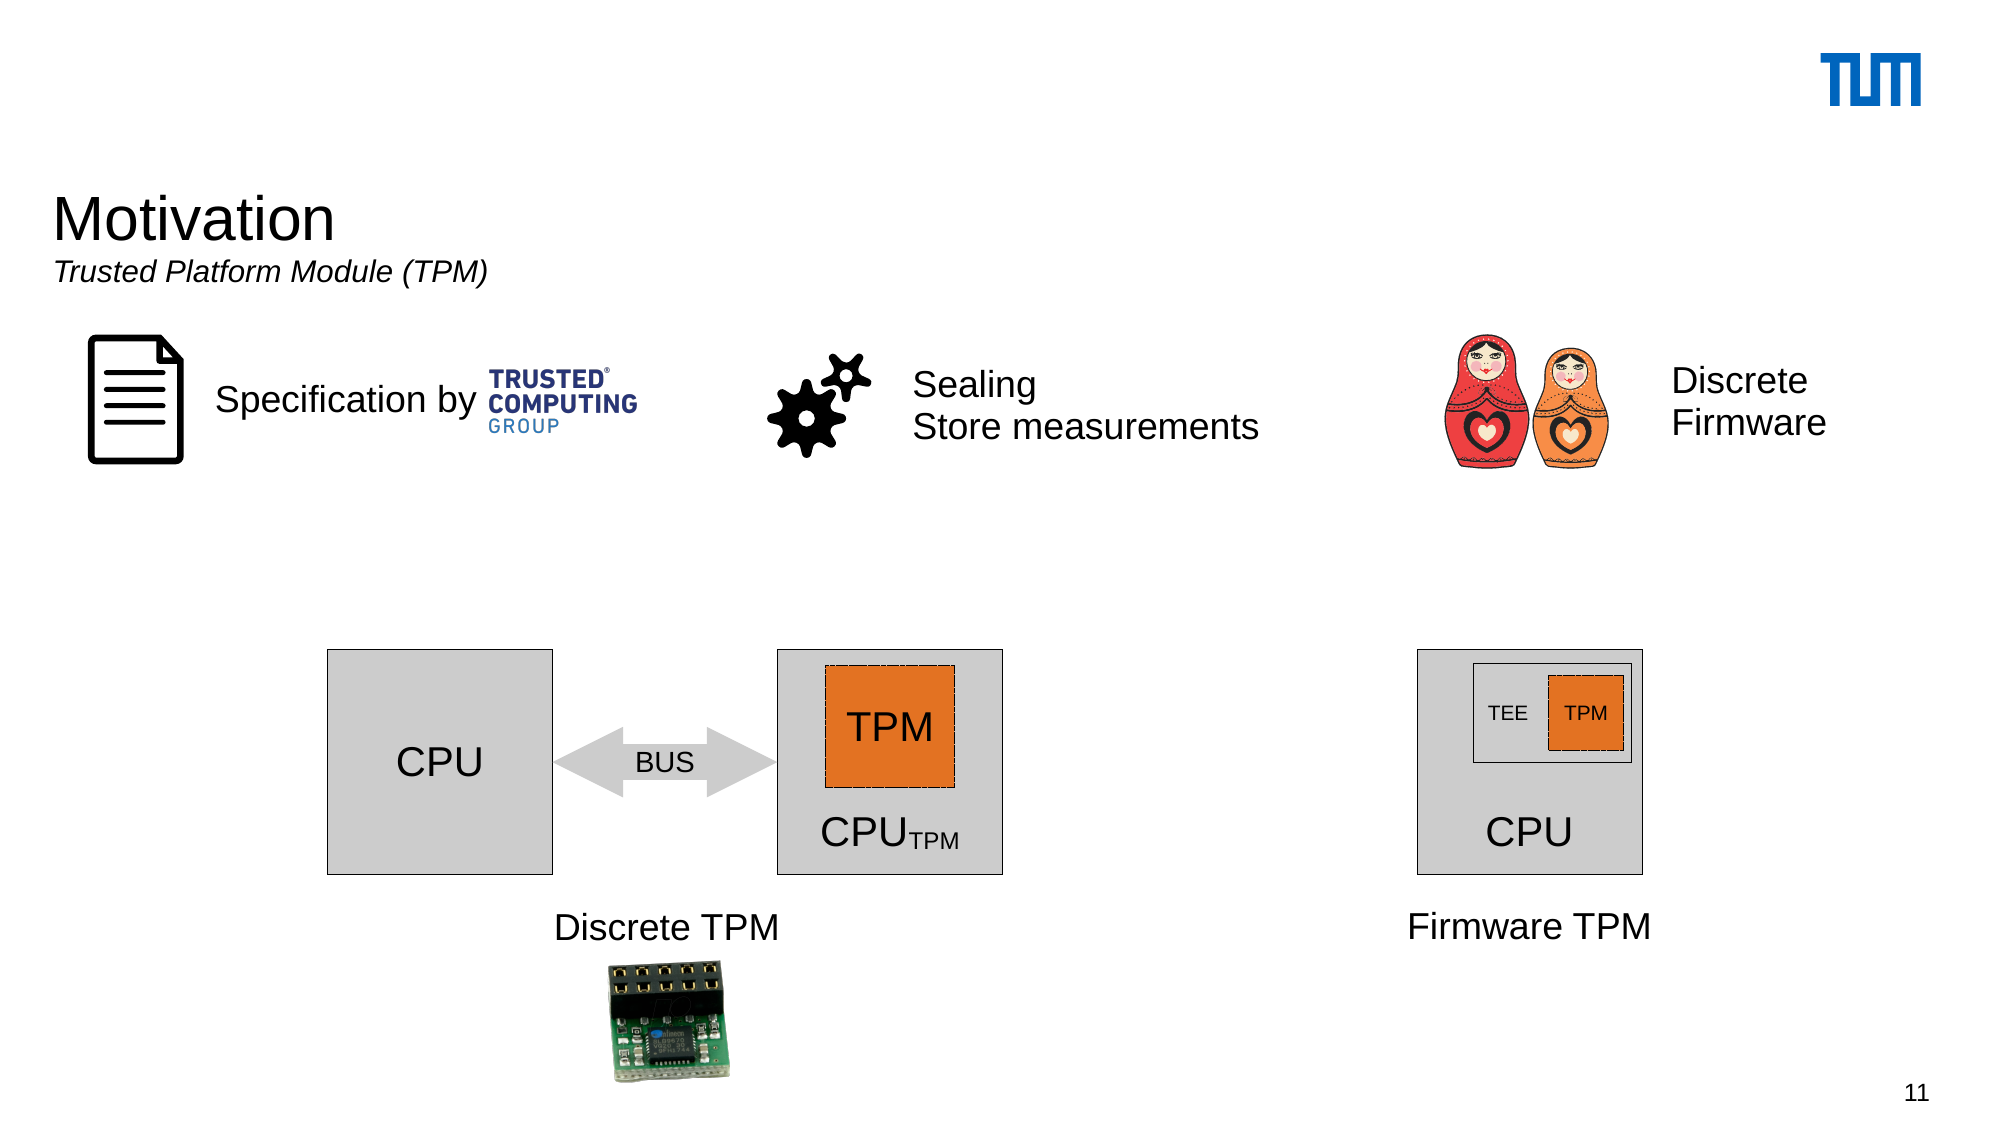

# Motivation Trusted Platform Module (TPM)
Discrete
Firmware
Sealing
Store measurements
Specification by
CPU
CPUTPM
CPU
TEE
TPM
Firmware TPM
TPM
Discrete TPM
11